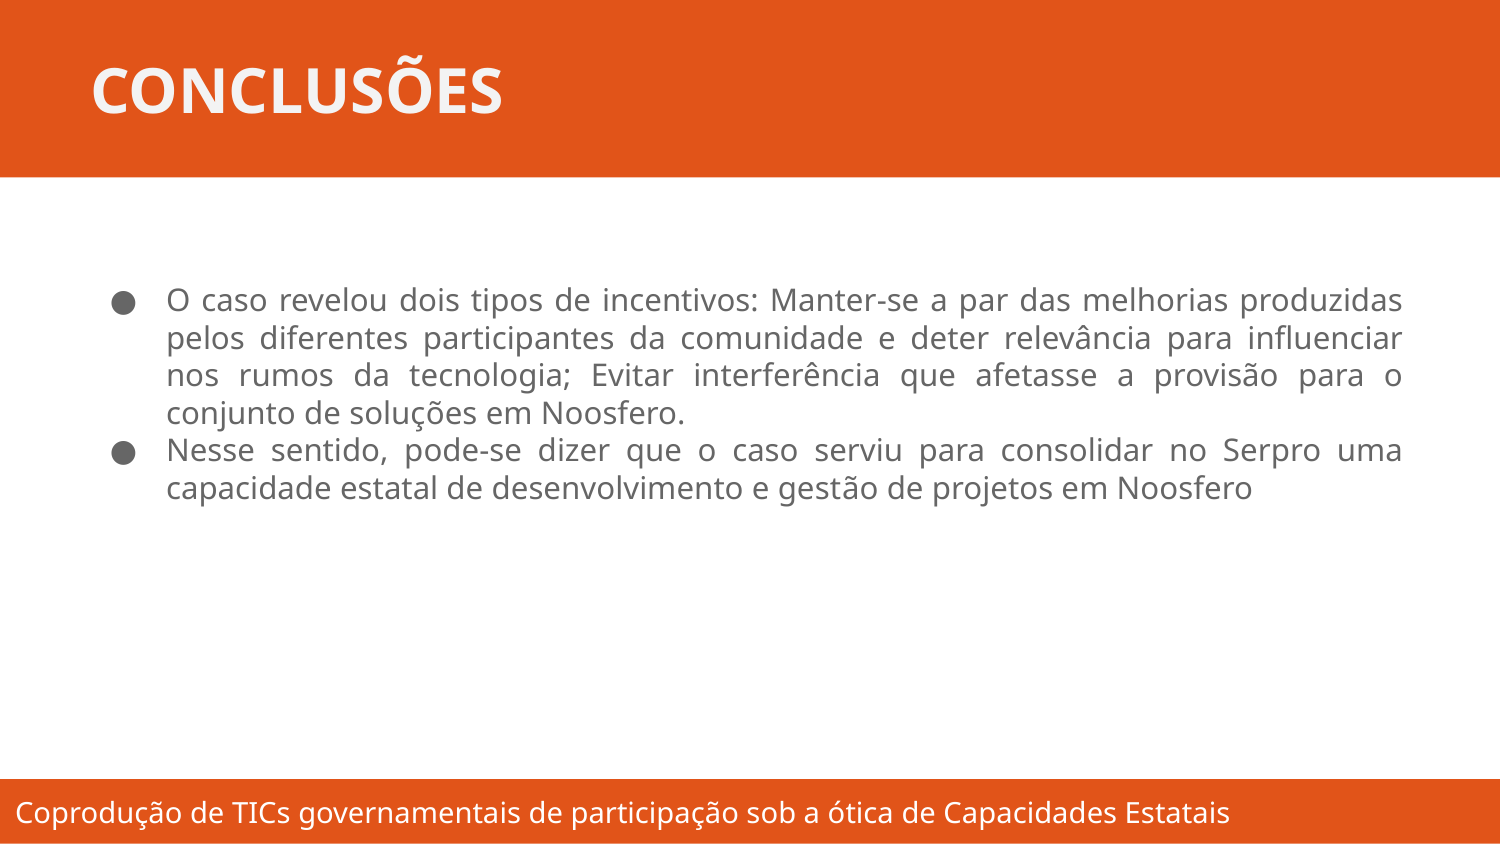

CONCLUSÕES
# O caso revelou dois tipos de incentivos: Manter-se a par das melhorias produzidas pelos diferentes participantes da comunidade e deter relevância para influenciar nos rumos da tecnologia; Evitar interferência que afetasse a provisão para o conjunto de soluções em Noosfero.
Nesse sentido, pode-se dizer que o caso serviu para consolidar no Serpro uma capacidade estatal de desenvolvimento e gestão de projetos em Noosfero
Coprodução de TICs governamentais de participação sob a ótica de Capacidades Estatais